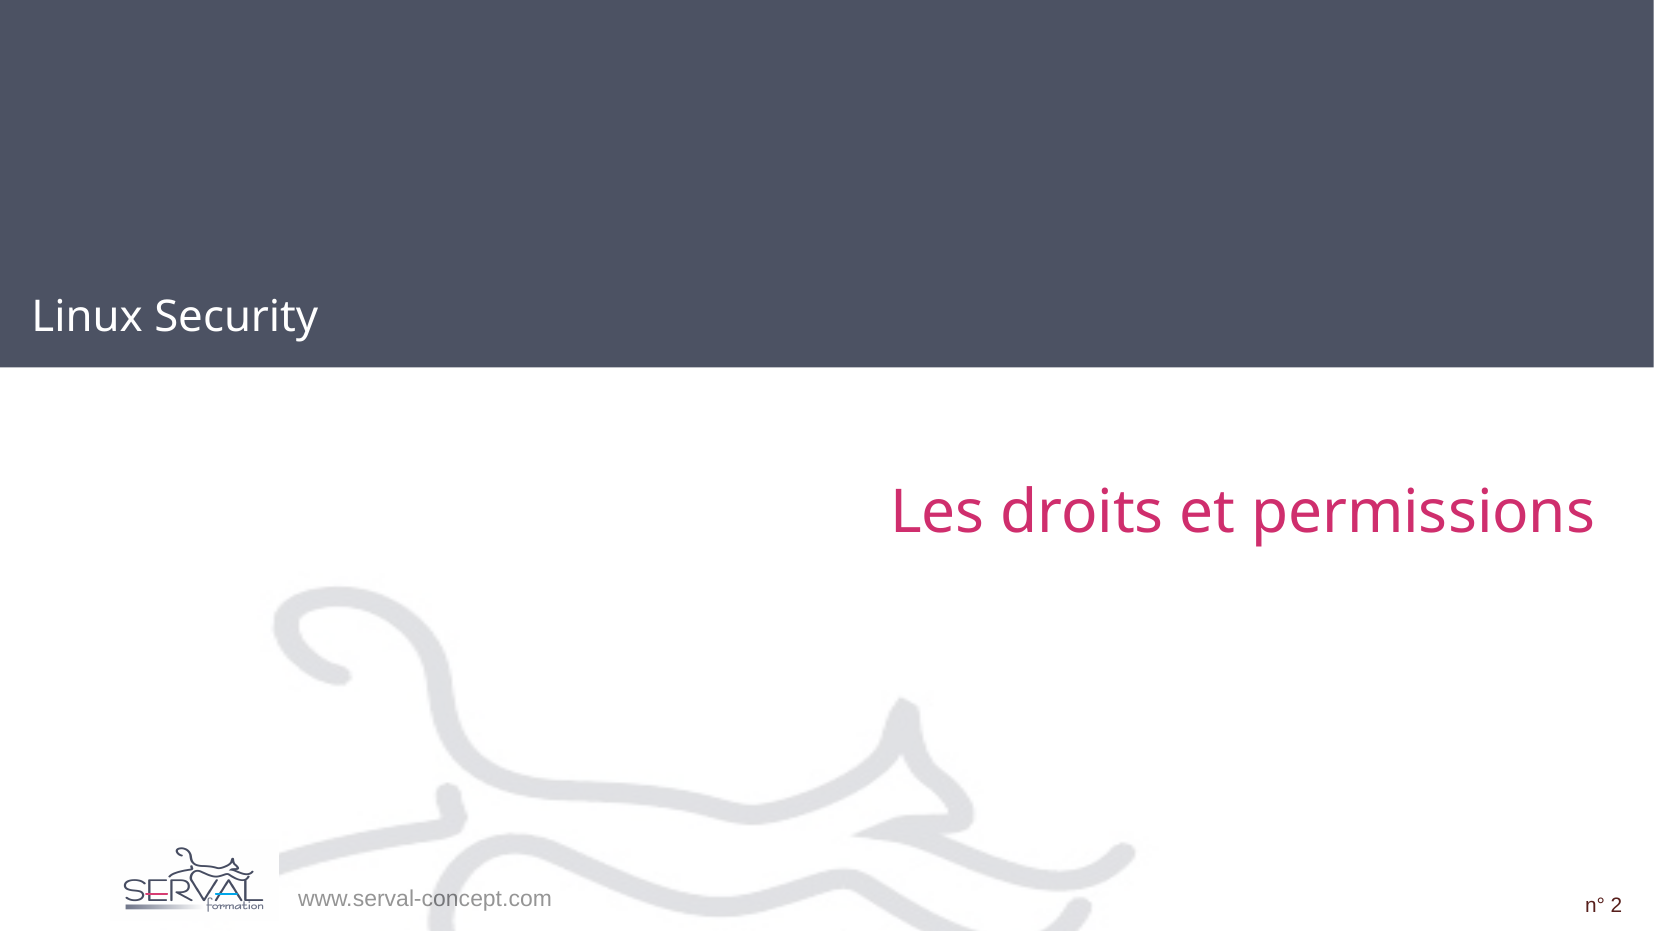

# Linux Security
Les droits et permissions